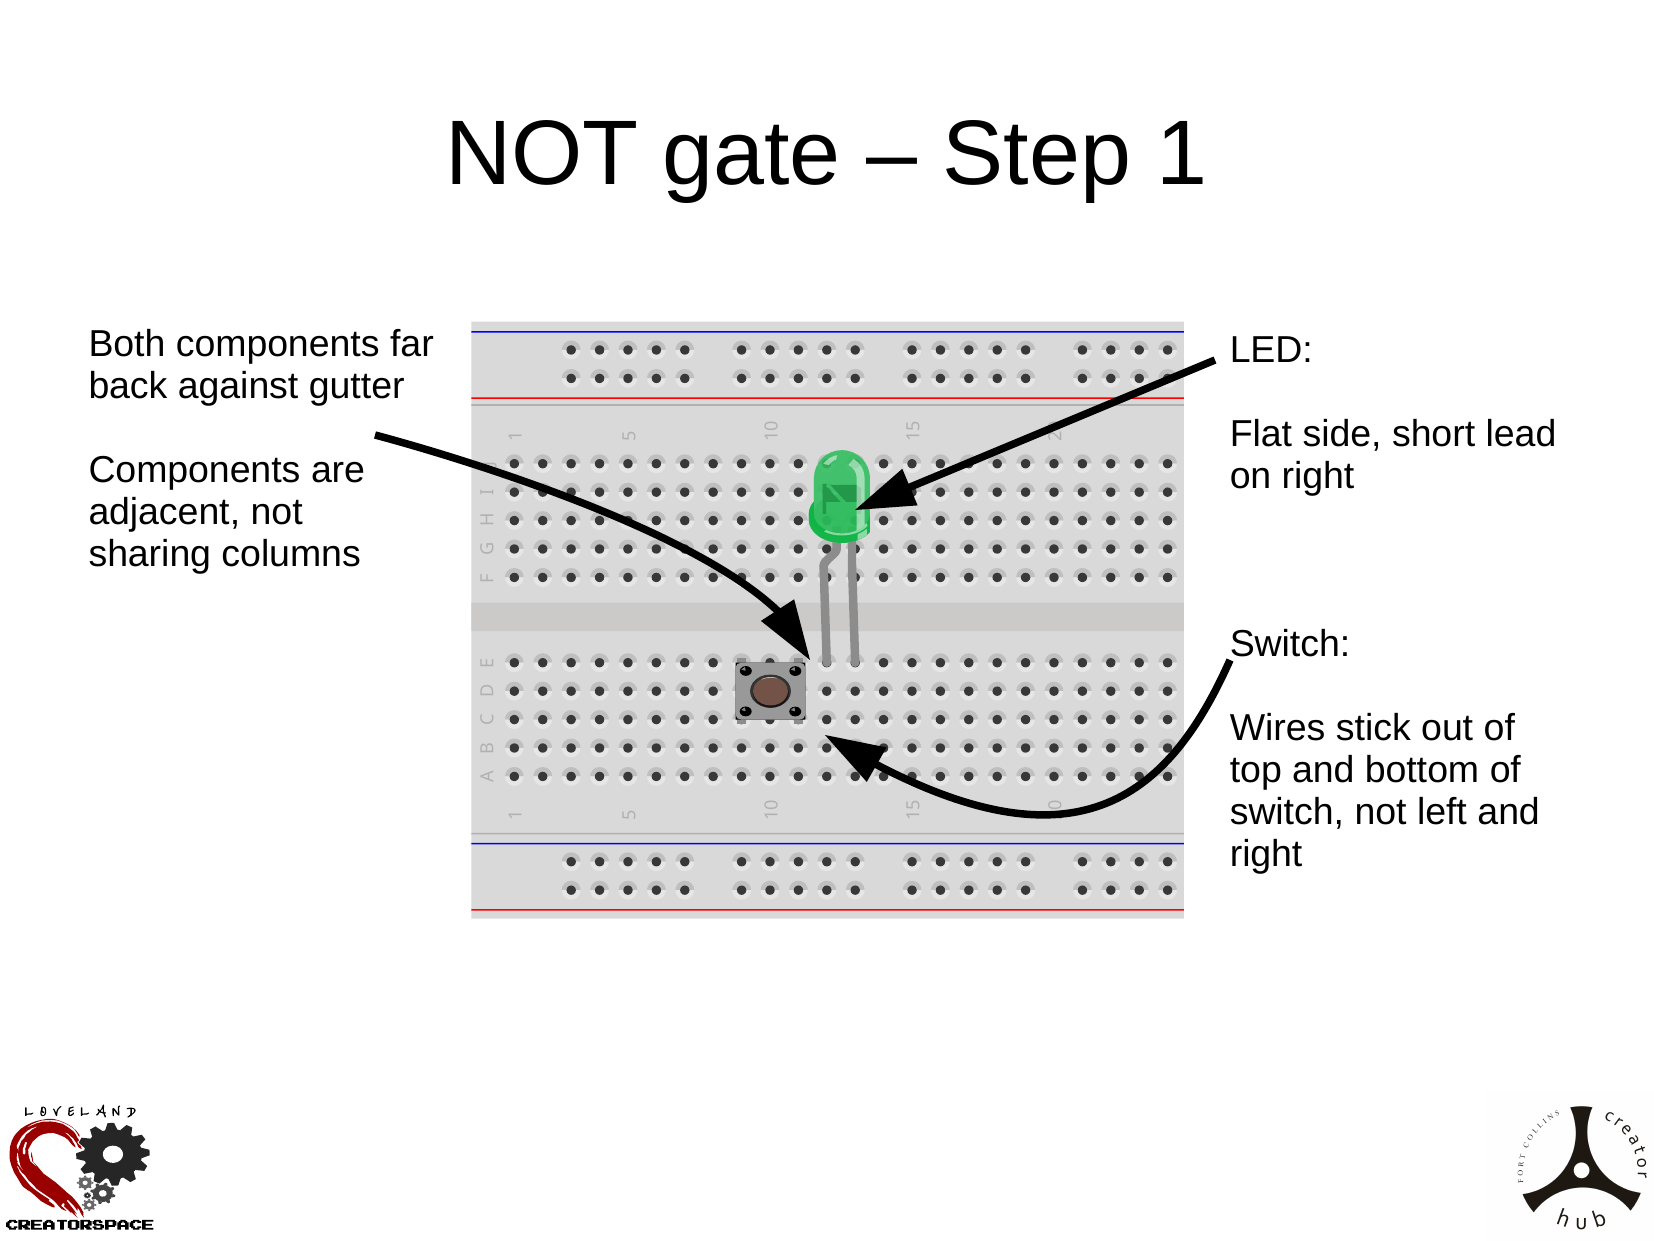

# NOT gate – Step 1
Both components far back against gutter
Components are adjacent, not sharing columns
LED:
Flat side, short lead
on right
Switch:
Wires stick out of top and bottom of switch, not left and right